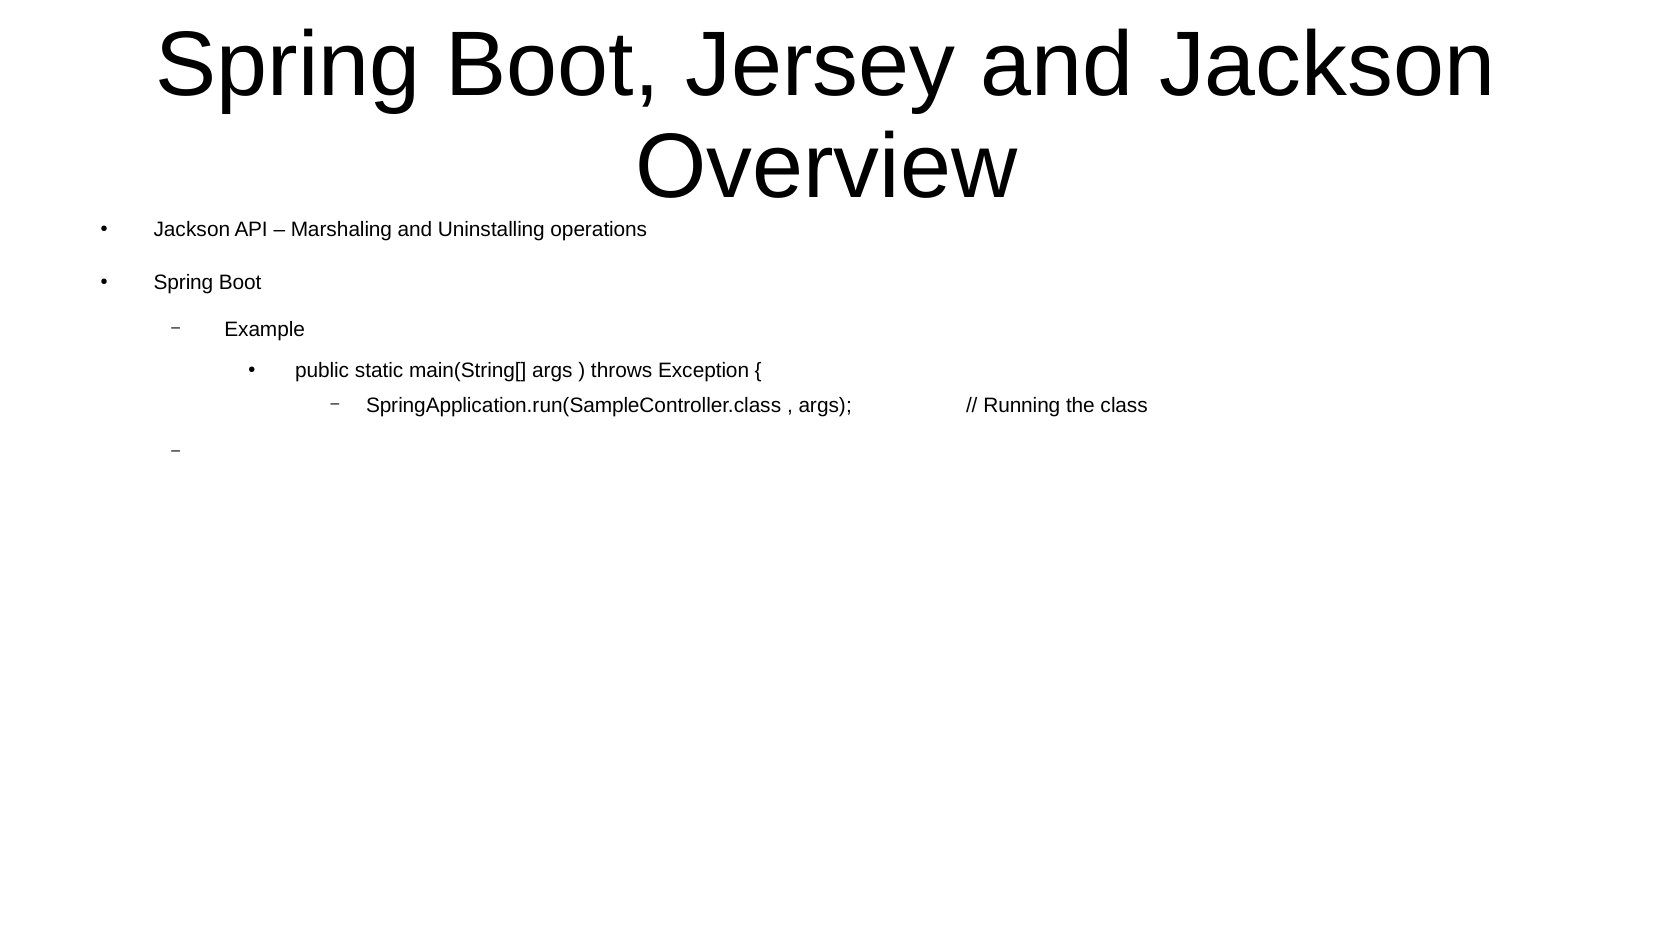

# Spring Boot, Jersey and Jackson Overview
Jackson API – Marshaling and Uninstalling operations
Spring Boot
Example
public static main(String[] args ) throws Exception {
SpringApplication.run(SampleController.class , args); 		// Running the class